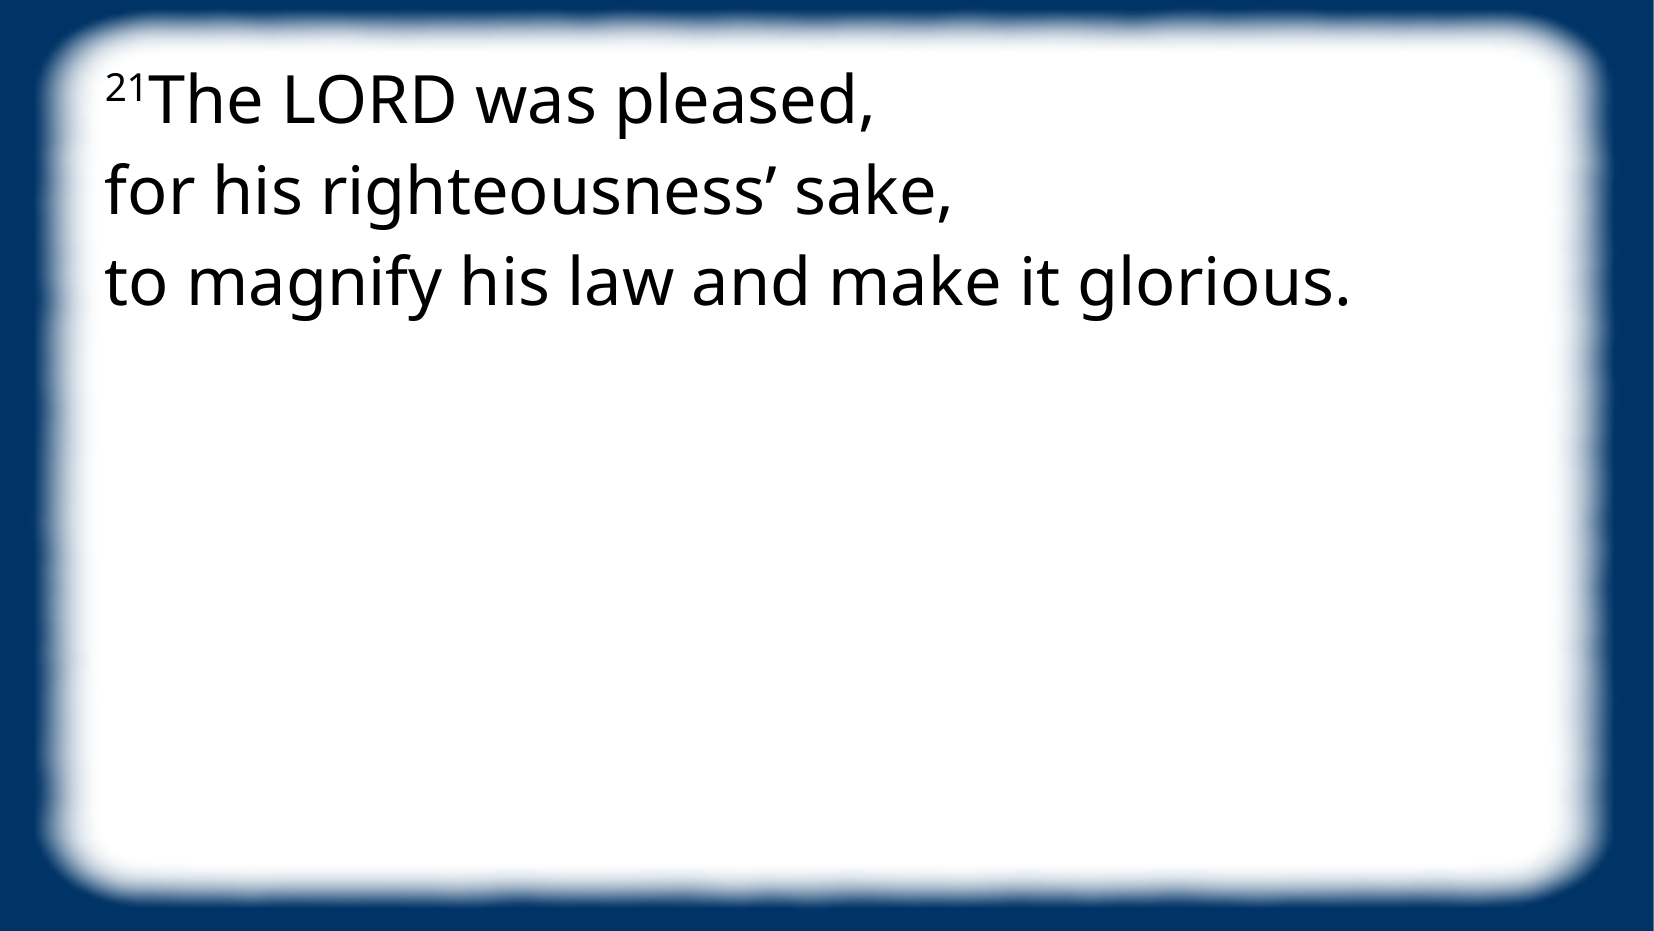

21The LORD was pleased,
for his righteousness’ sake,
to magnify his law and make it glorious.